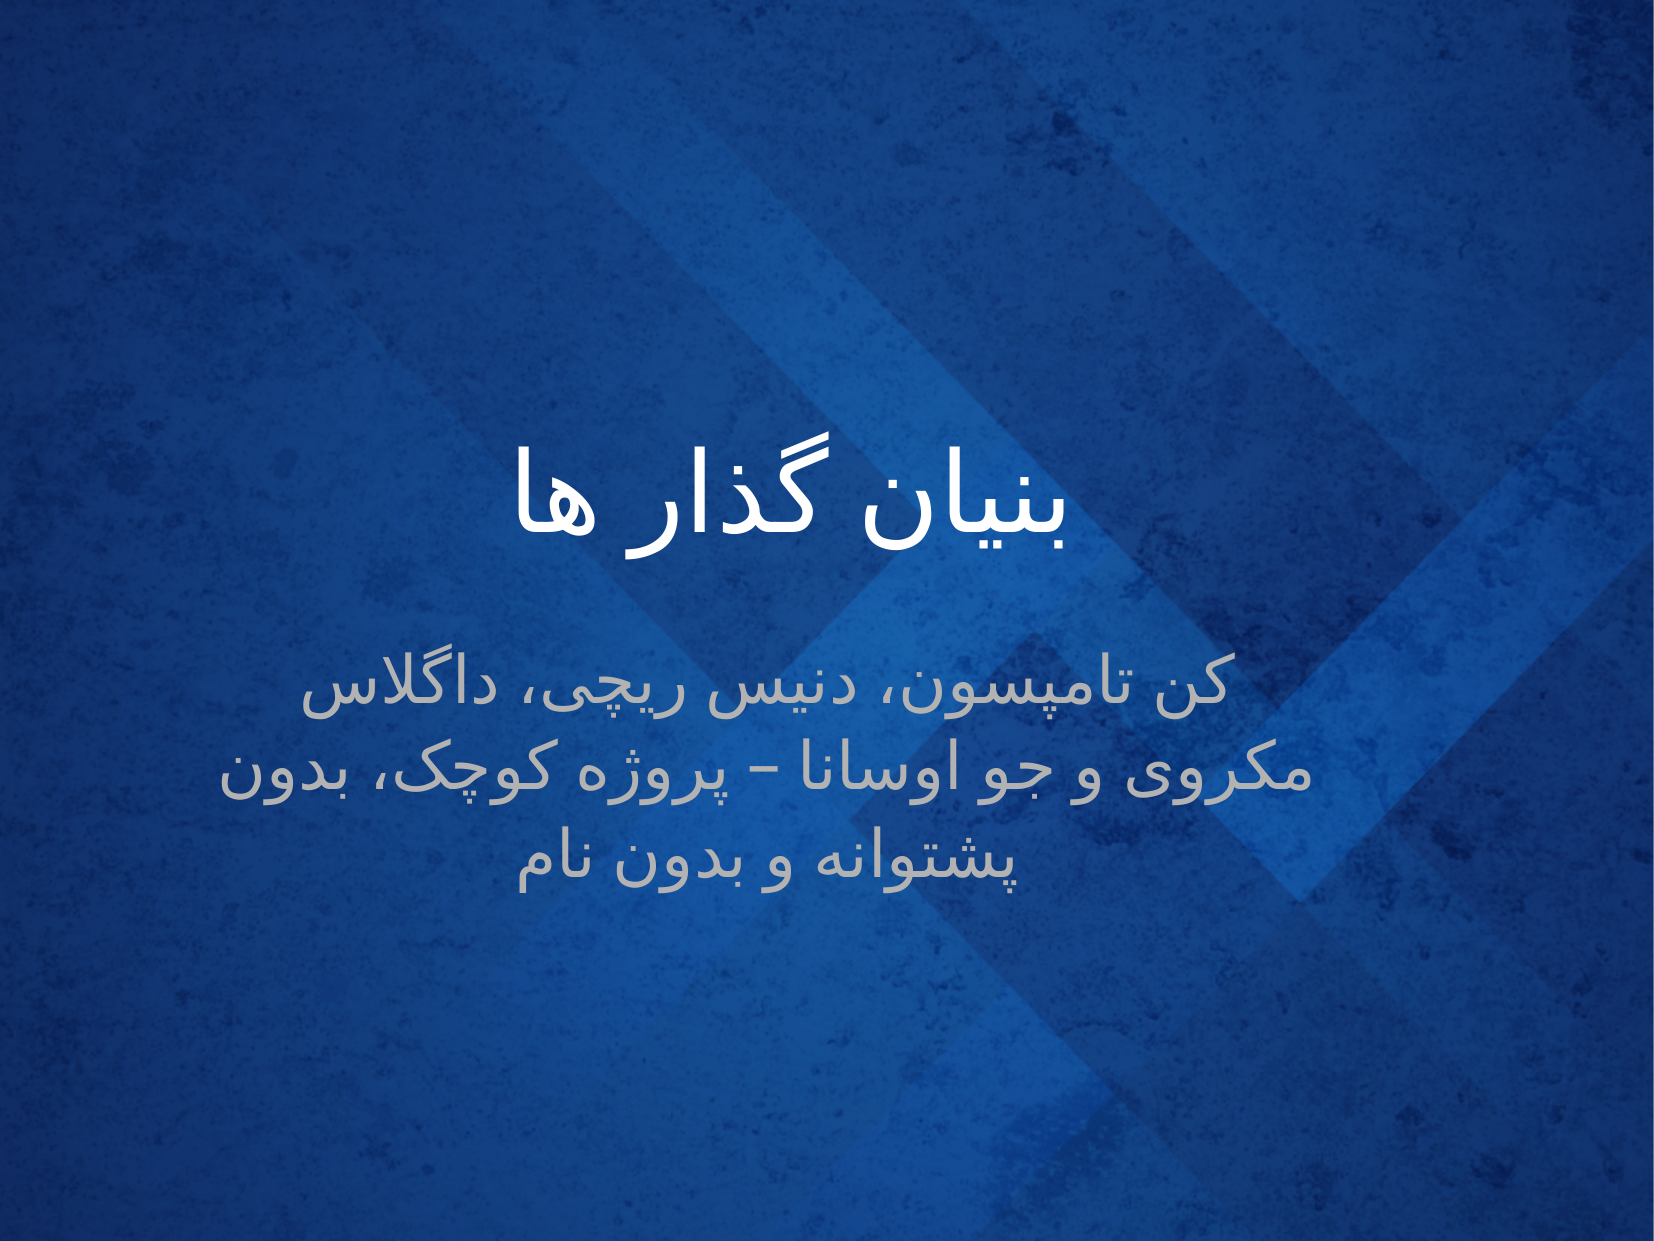

# بنیان گذار ها
کن تامپسون، دنیس ریچی، داگلاس مکروی و جو اوسانا – پروژه کوچک، بدون پشتوانه و بدون نام